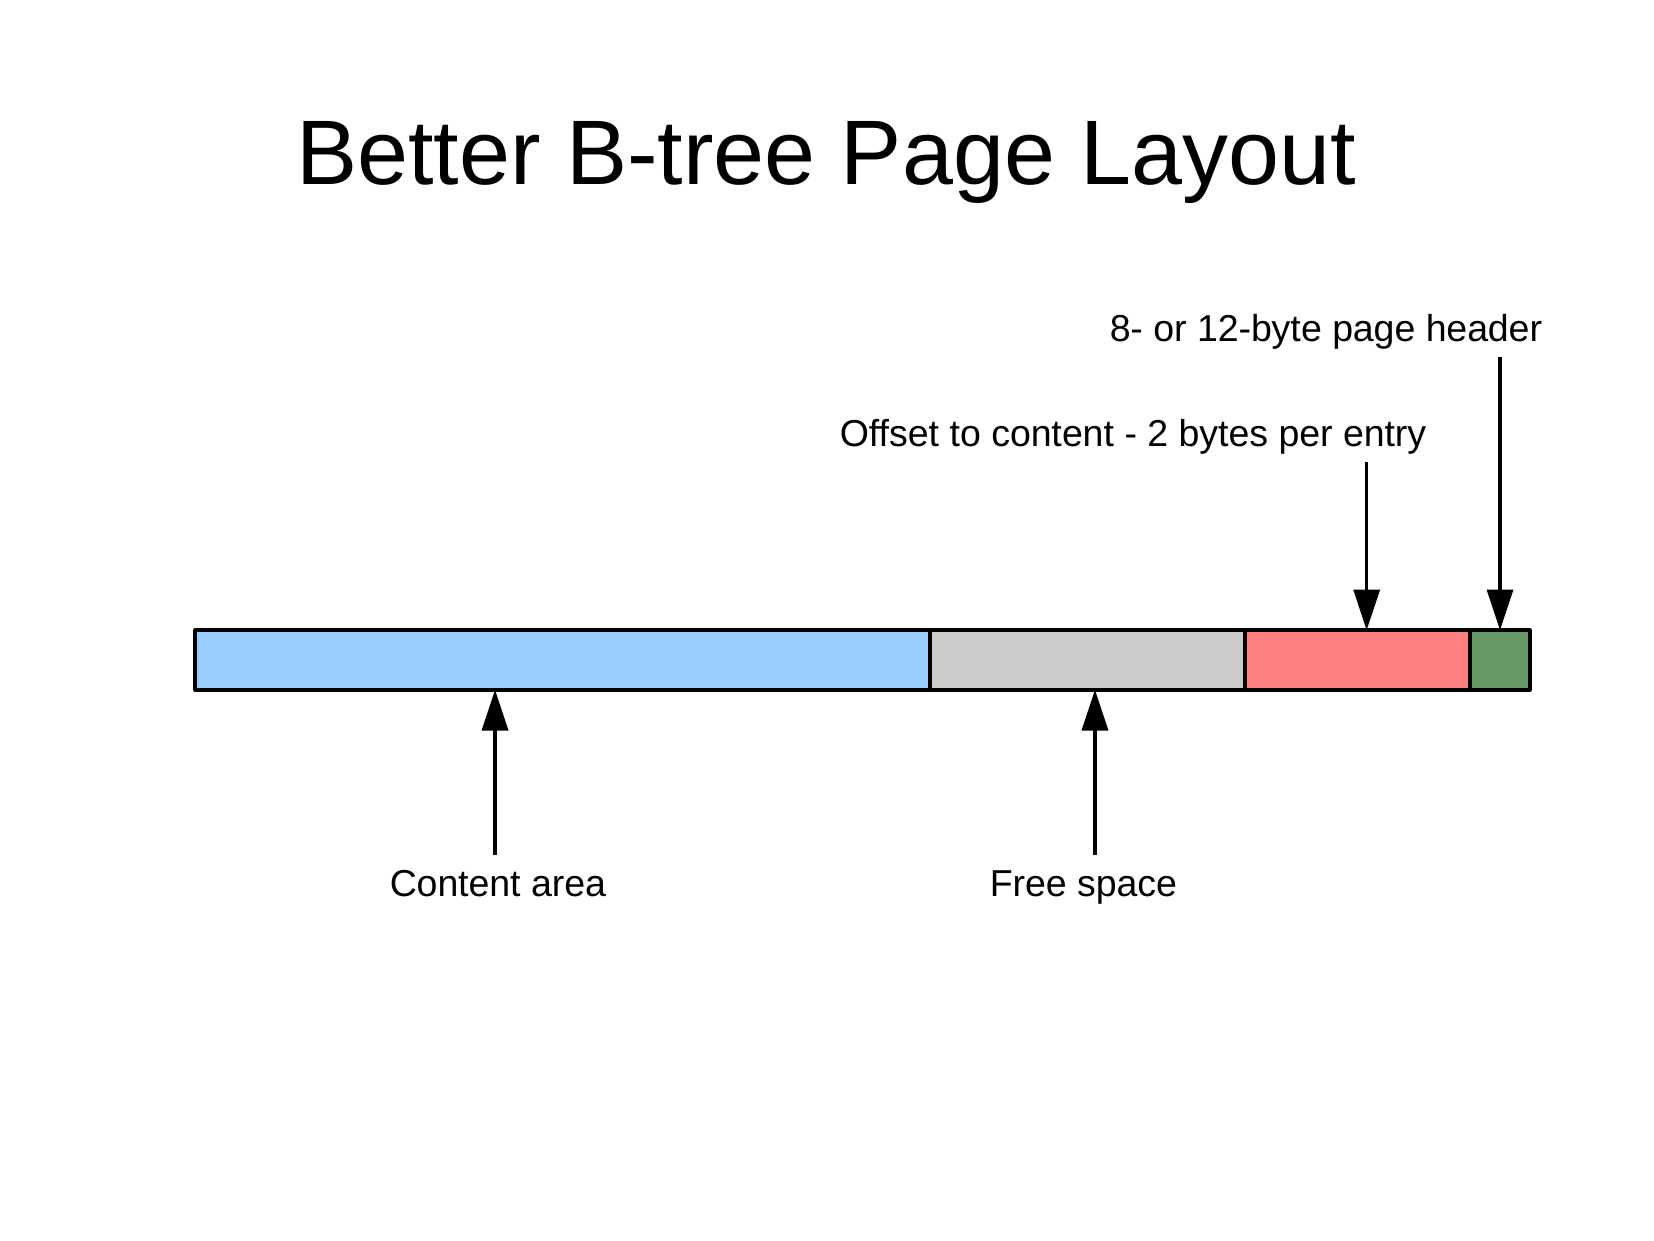

# Better B-tree Page Layout
8- or 12-byte page header
Offset to content - 2 bytes per entry
Content area
Free space